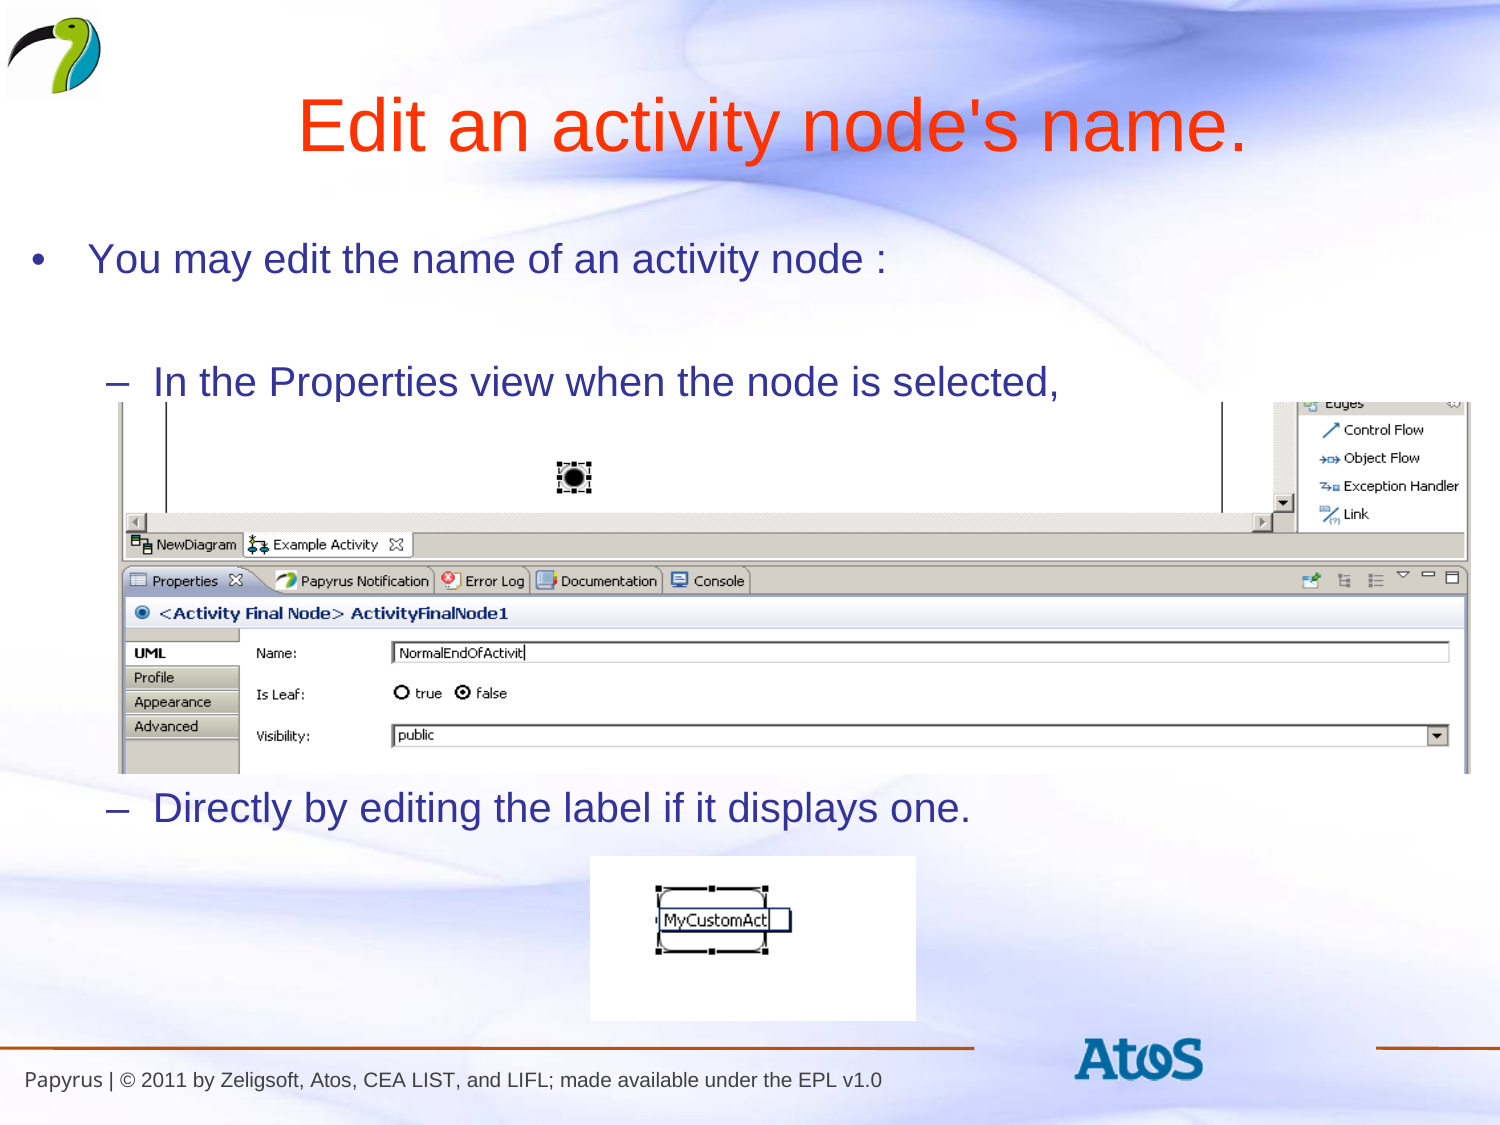

# Edit an activity node's name.
You may edit the name of an activity node :
In the Properties view when the node is selected,
Directly by editing the label if it displays one.